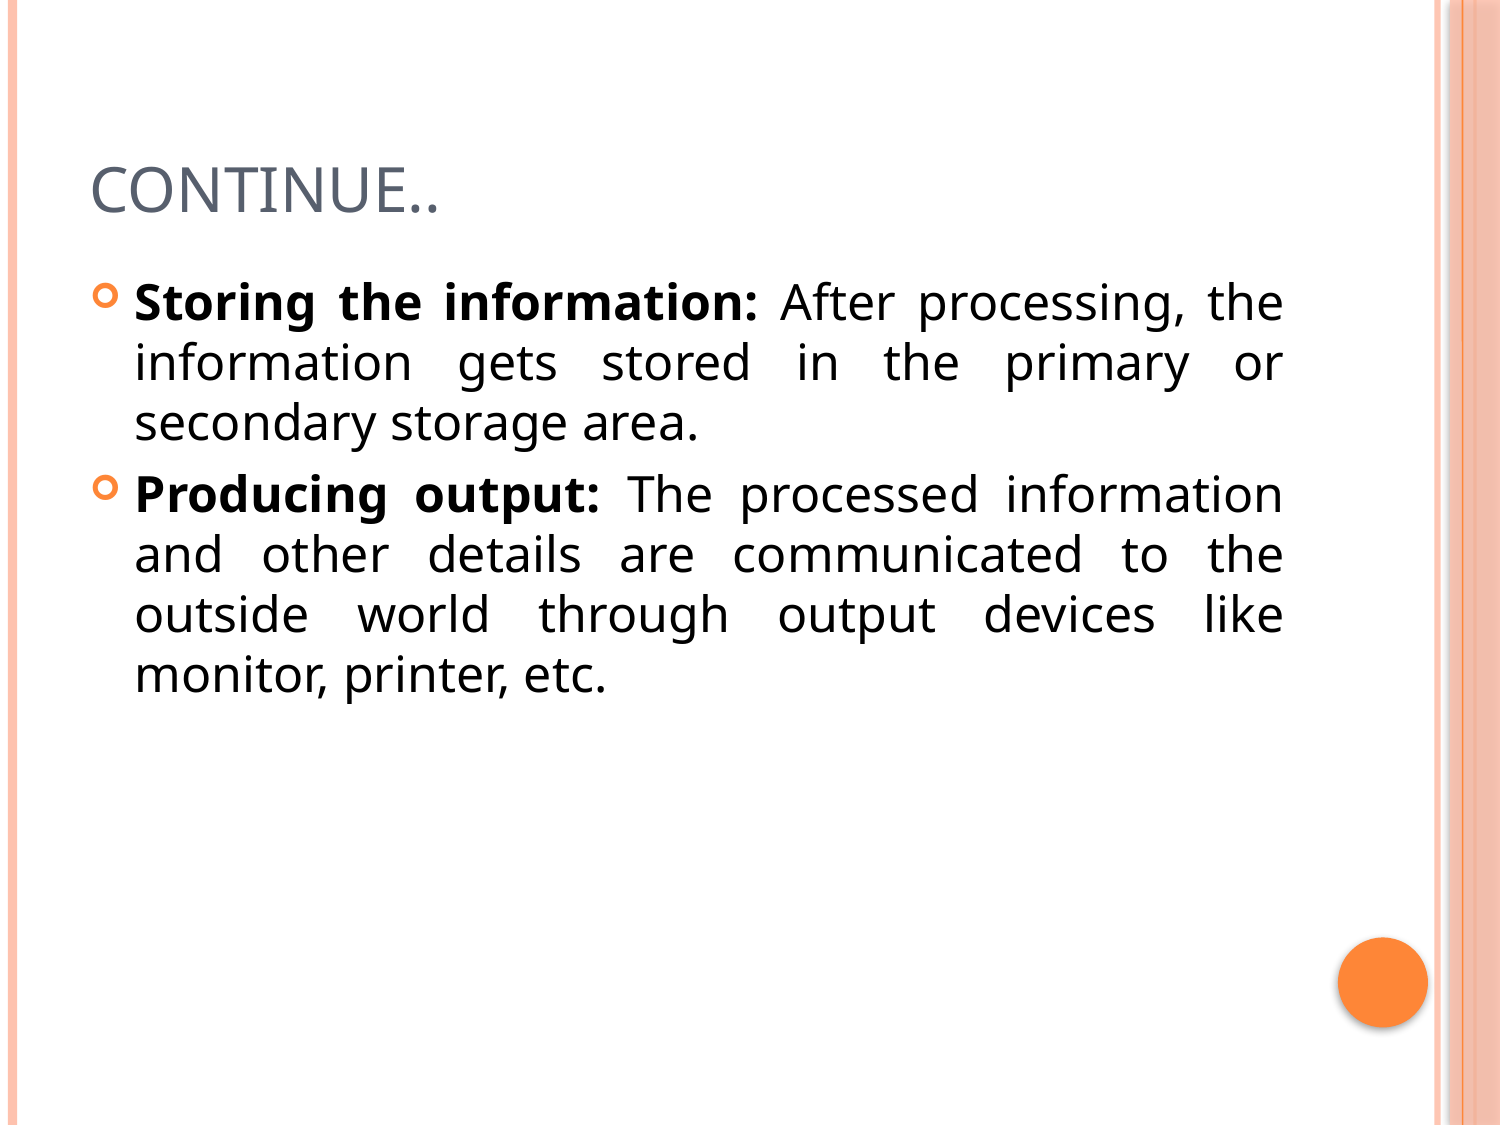

# Continue..
Storing the information: After processing, the information gets stored in the primary or secondary storage area.
Producing output: The processed information and other details are communicated to the outside world through output devices like monitor, printer, etc.